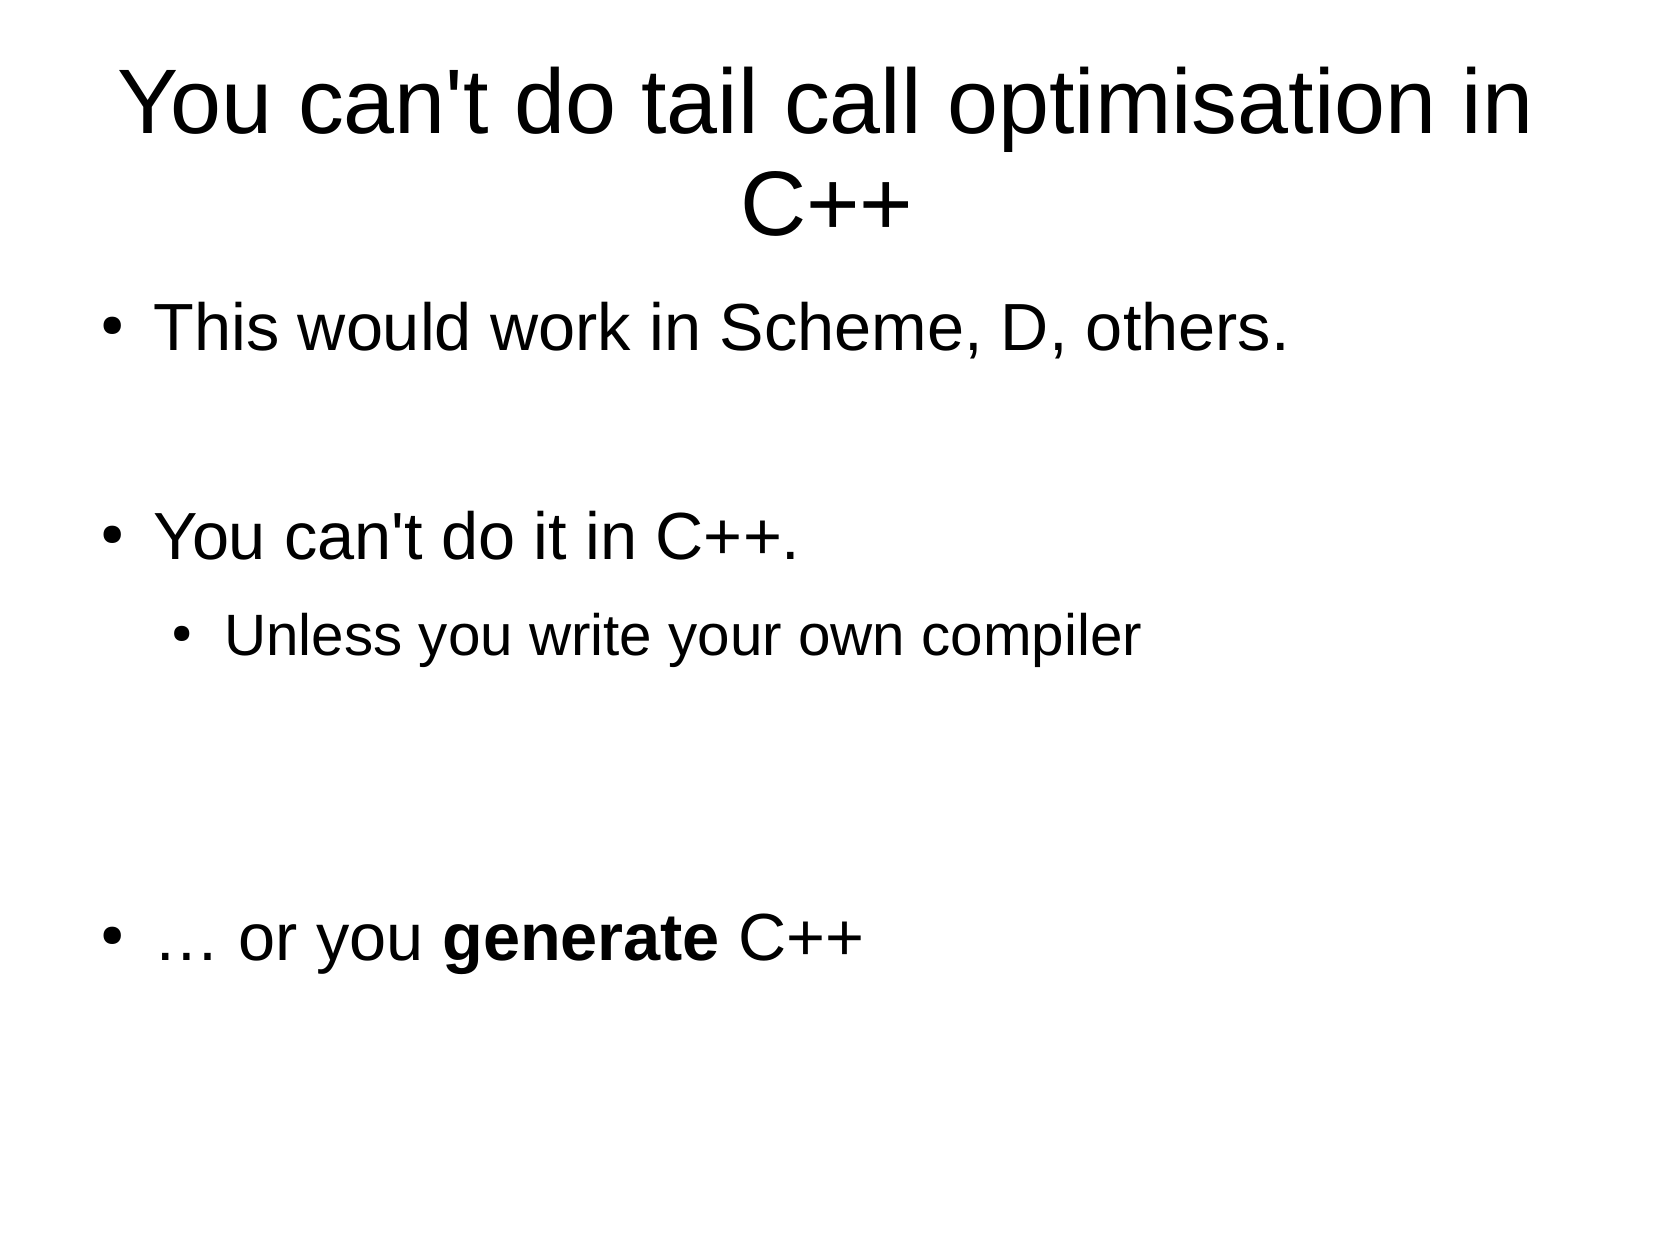

# You can't do tail call optimisation in C++
This would work in Scheme, D, others.
You can't do it in C++.
Unless you write your own compiler
… or you generate C++